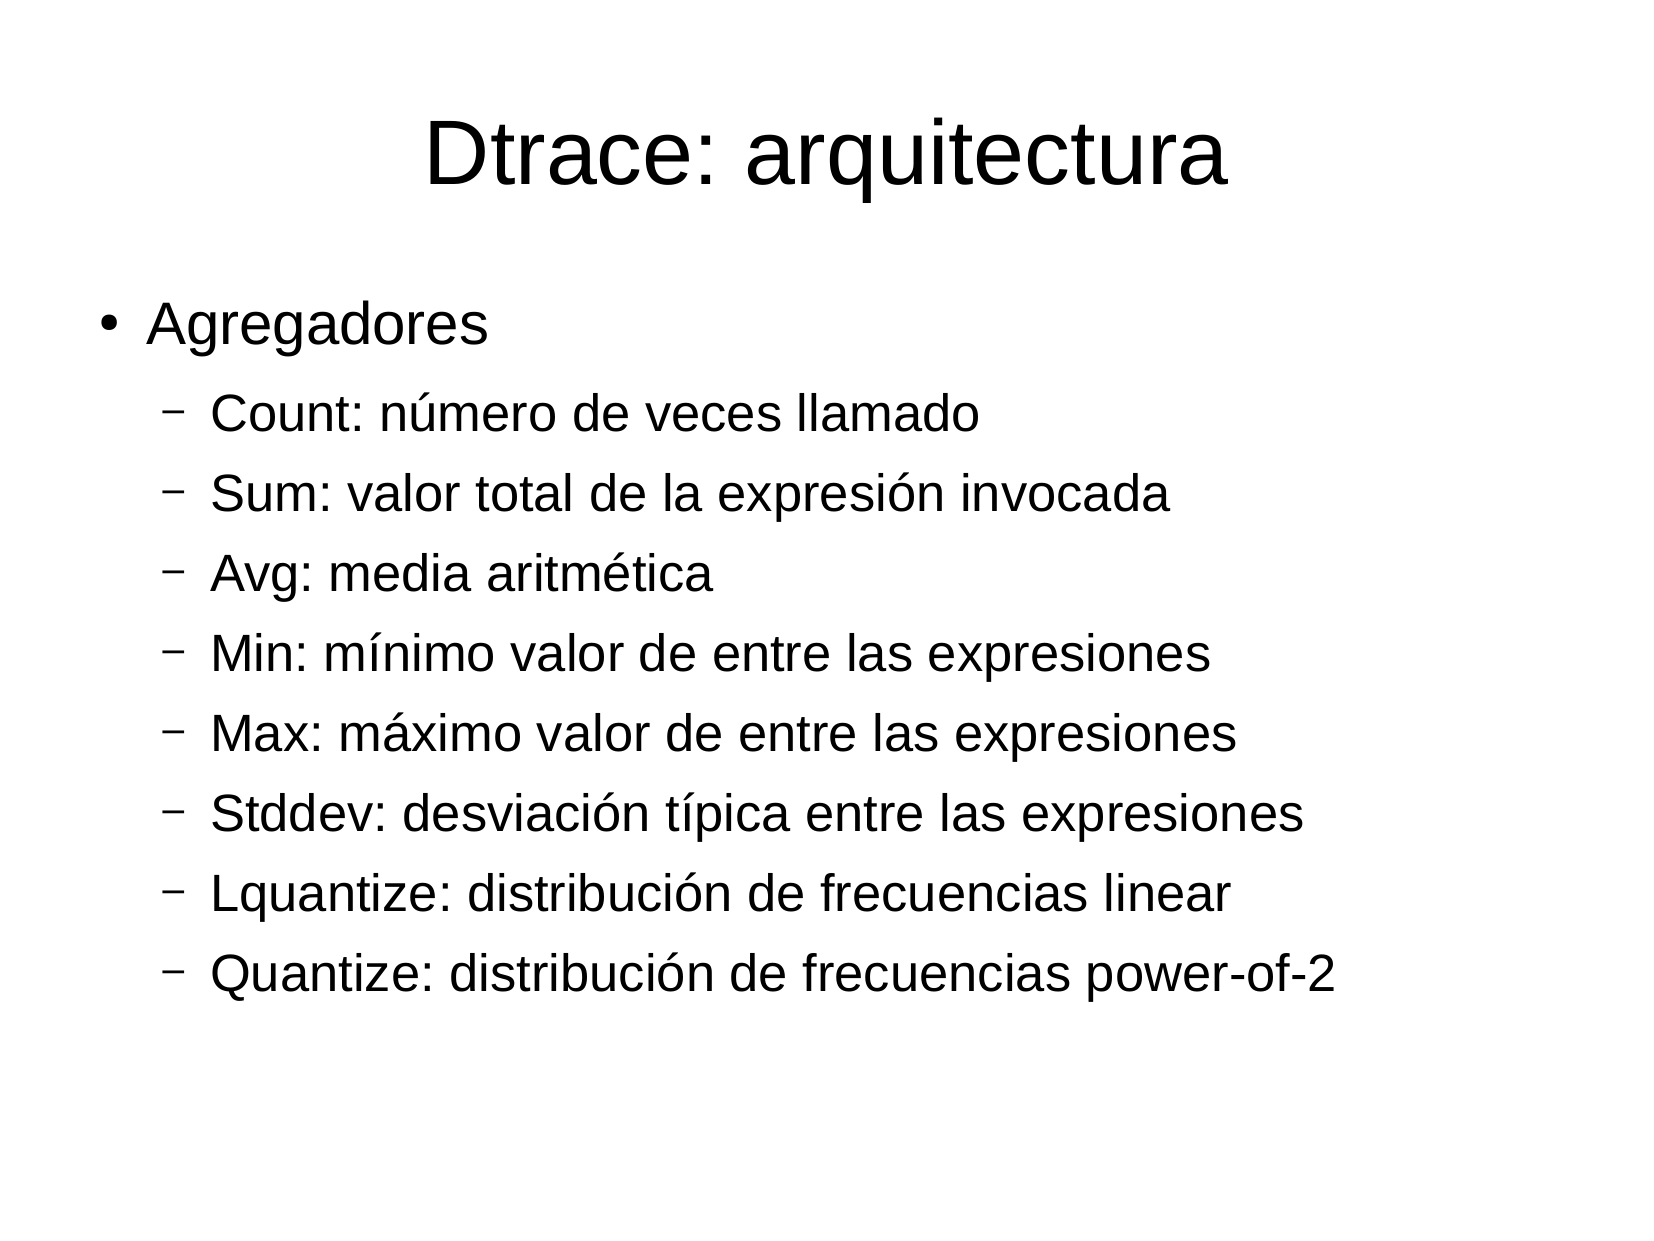

# Dtrace: arquitectura
Agregadores
Count: número de veces llamado
Sum: valor total de la expresión invocada
Avg: media aritmética
Min: mínimo valor de entre las expresiones
Max: máximo valor de entre las expresiones
Stddev: desviación típica entre las expresiones
Lquantize: distribución de frecuencias linear
Quantize: distribución de frecuencias power-of-2